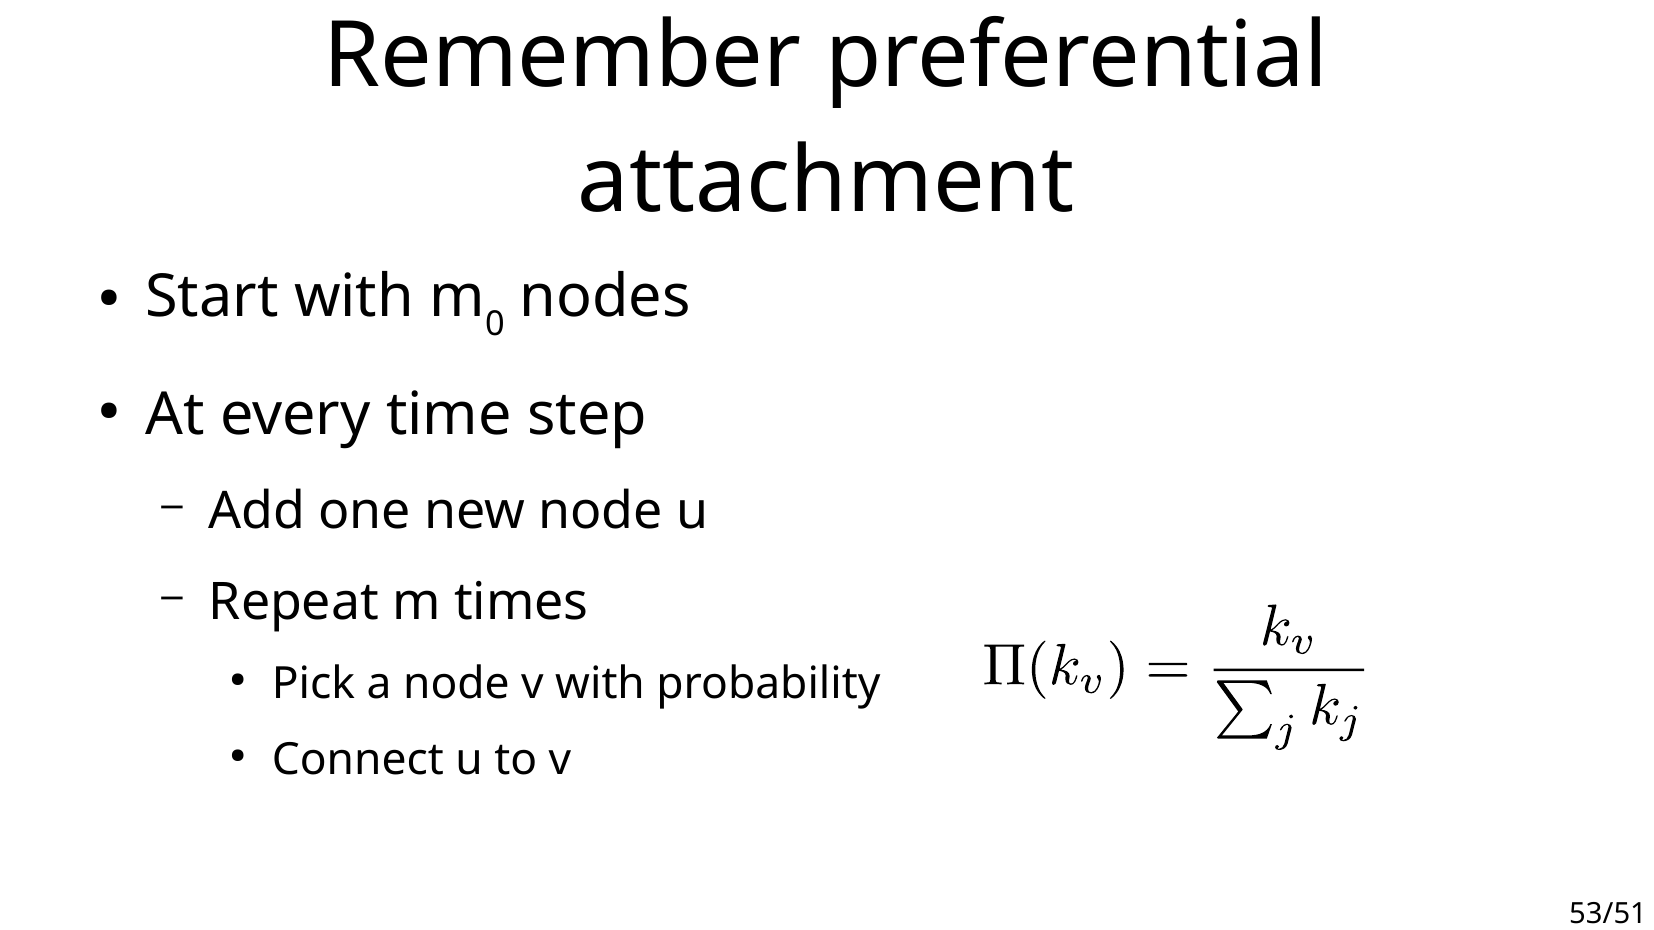

# Remember preferential attachment
Start with m0 nodes
At every time step
Add one new node u
Repeat m times
Pick a node v with probability
Connect u to v
53